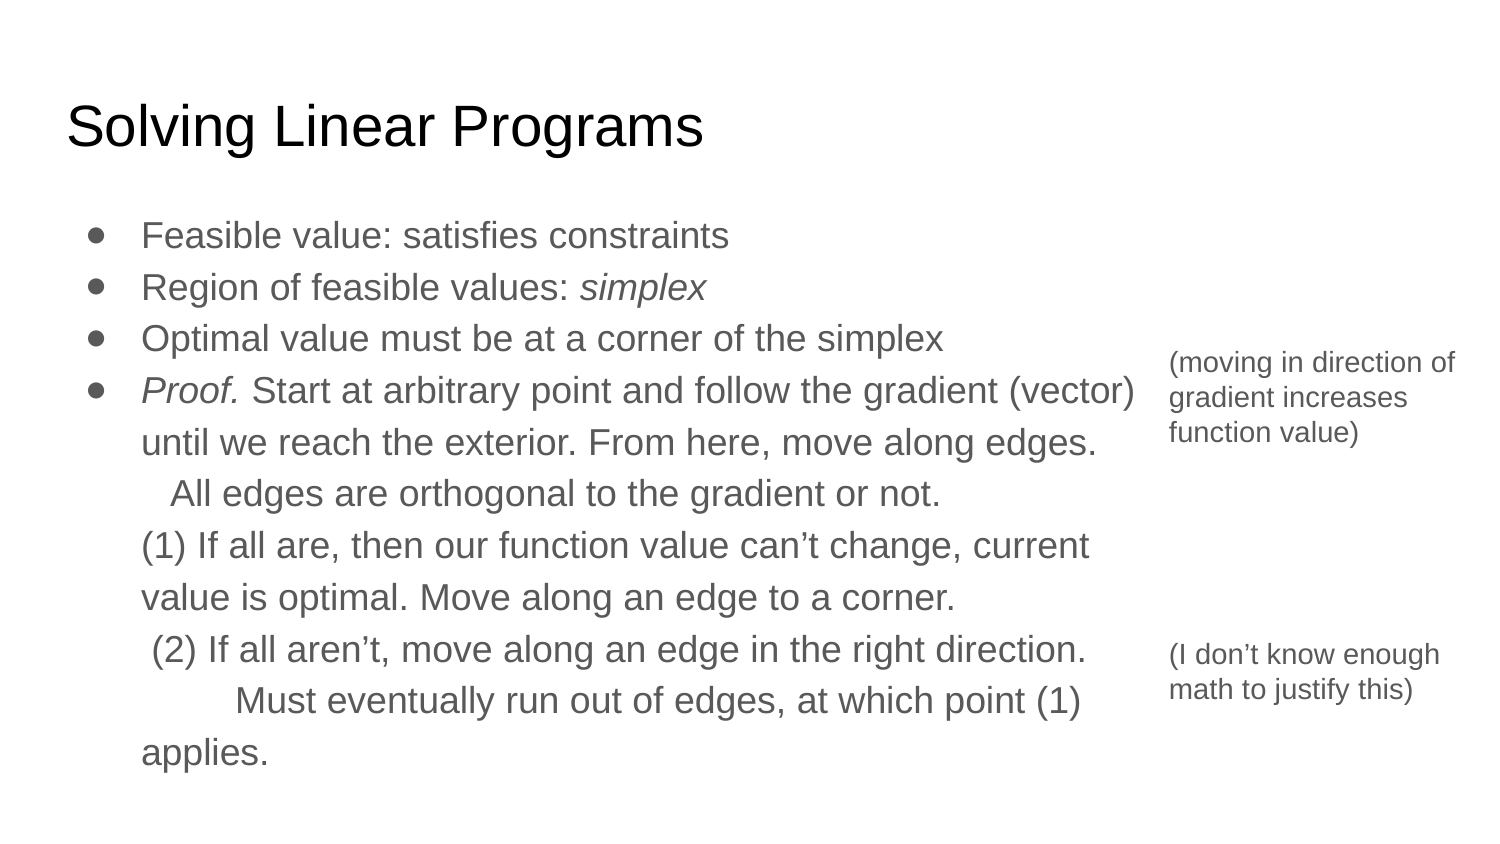

# Solving Linear Programs
Feasible value: satisfies constraints
Region of feasible values: simplex
Optimal value must be at a corner of the simplex
Proof. Start at arbitrary point and follow the gradient (vector) until we reach the exterior. From here, move along edges. All edges are orthogonal to the gradient or not. (1) If all are, then our function value can’t change, current value is optimal. Move along an edge to a corner. (2) If all aren’t, move along an edge in the right direction. Must eventually run out of edges, at which point (1) applies.
(moving in direction of gradient increases function value)
(I don’t know enough math to justify this)